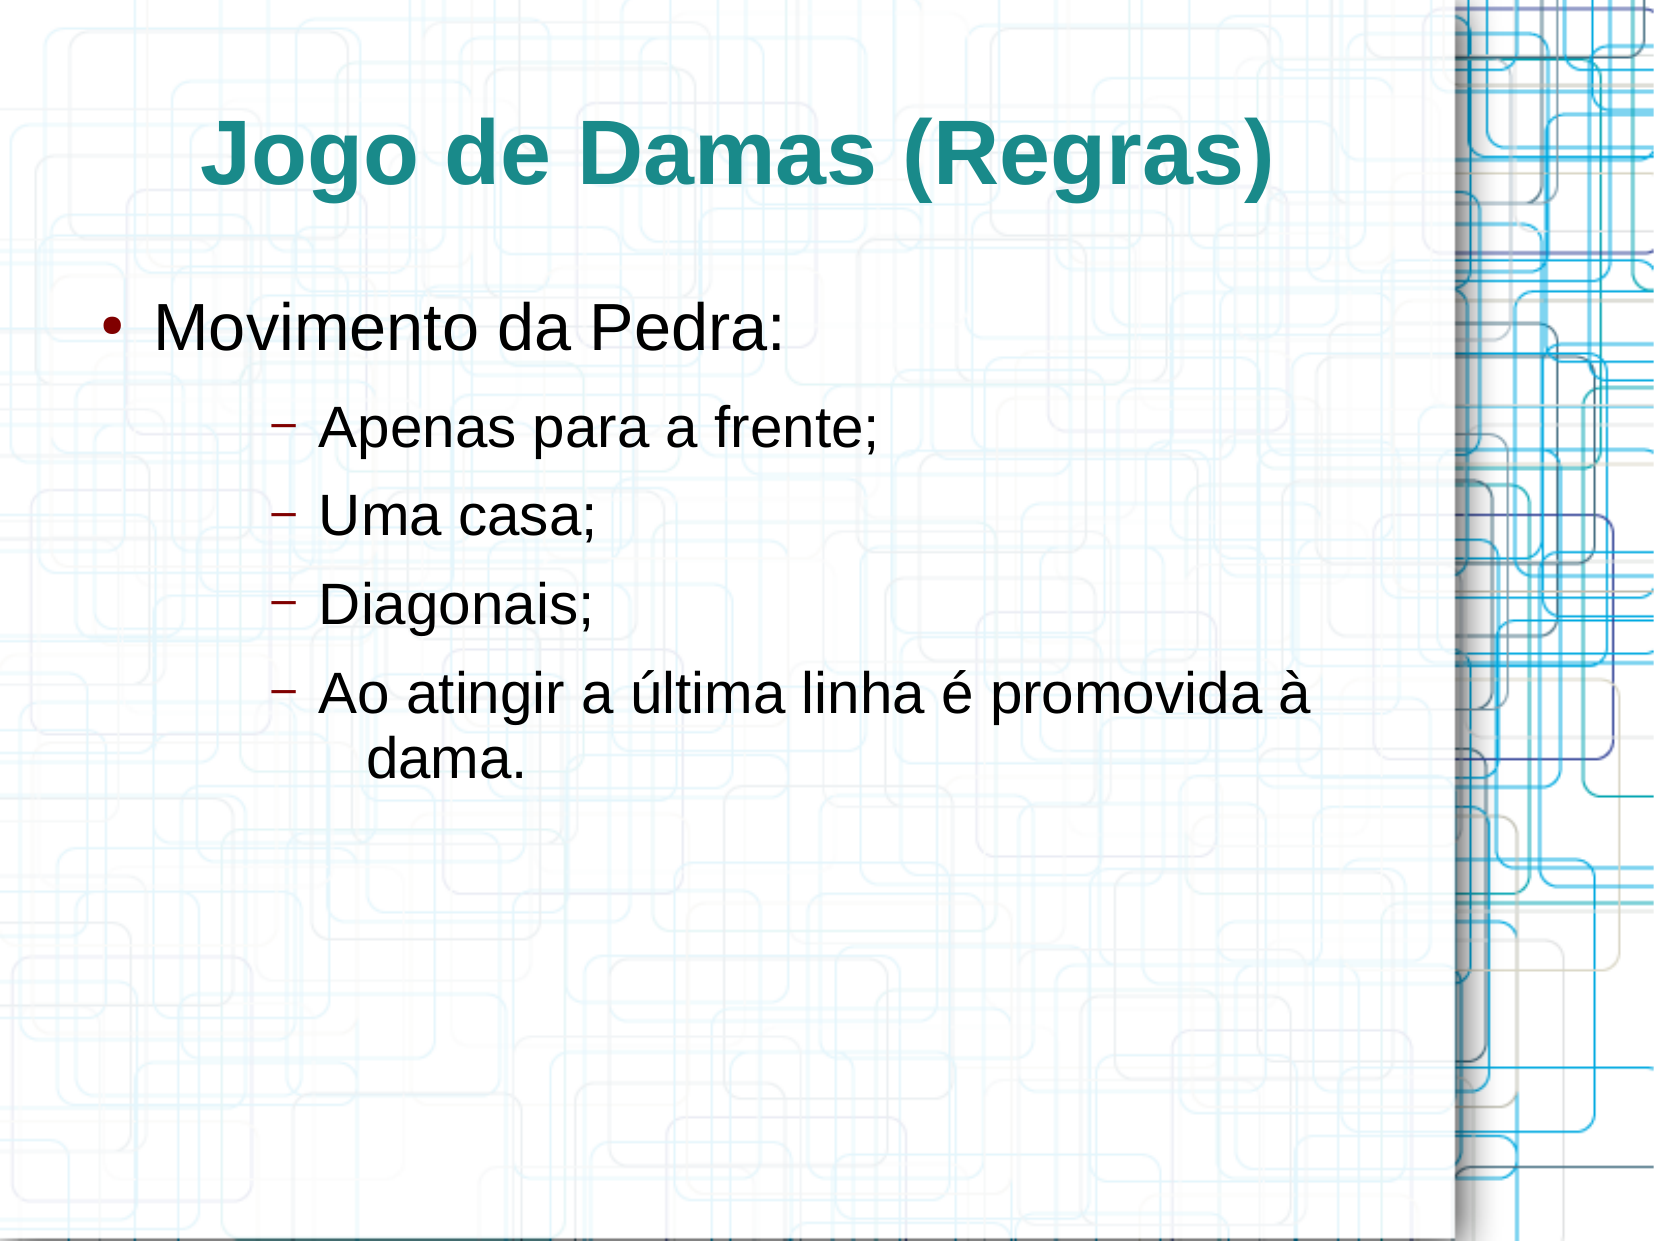

# Jogo de Damas (Regras)
Movimento da Pedra:
Apenas para a frente;
Uma casa;
Diagonais;
Ao atingir a última linha é promovida à dama.